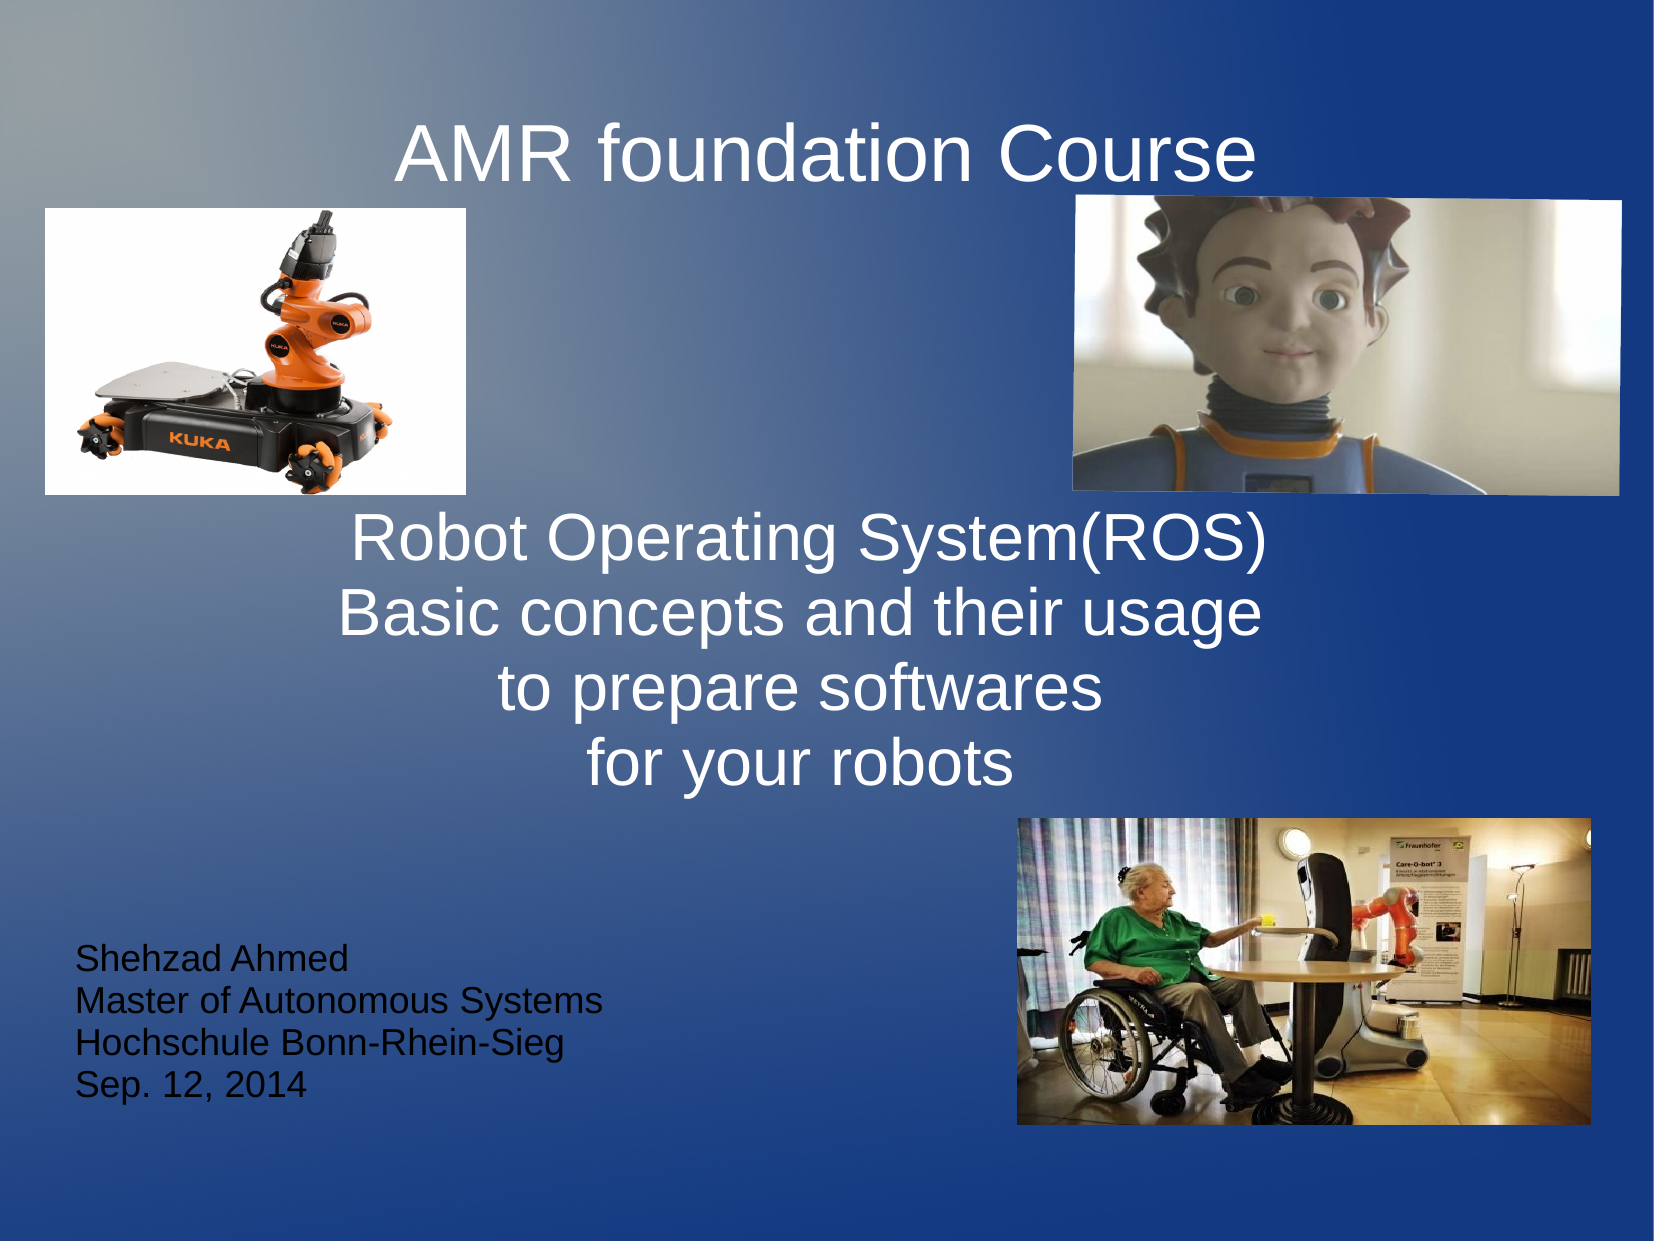

# AMR foundation Course
Robot Operating System(ROS)
Basic concepts and their usage
to prepare softwares
for your robots
Shehzad Ahmed
Master of Autonomous Systems
Hochschule Bonn-Rhein-Sieg
Sep. 12, 2014